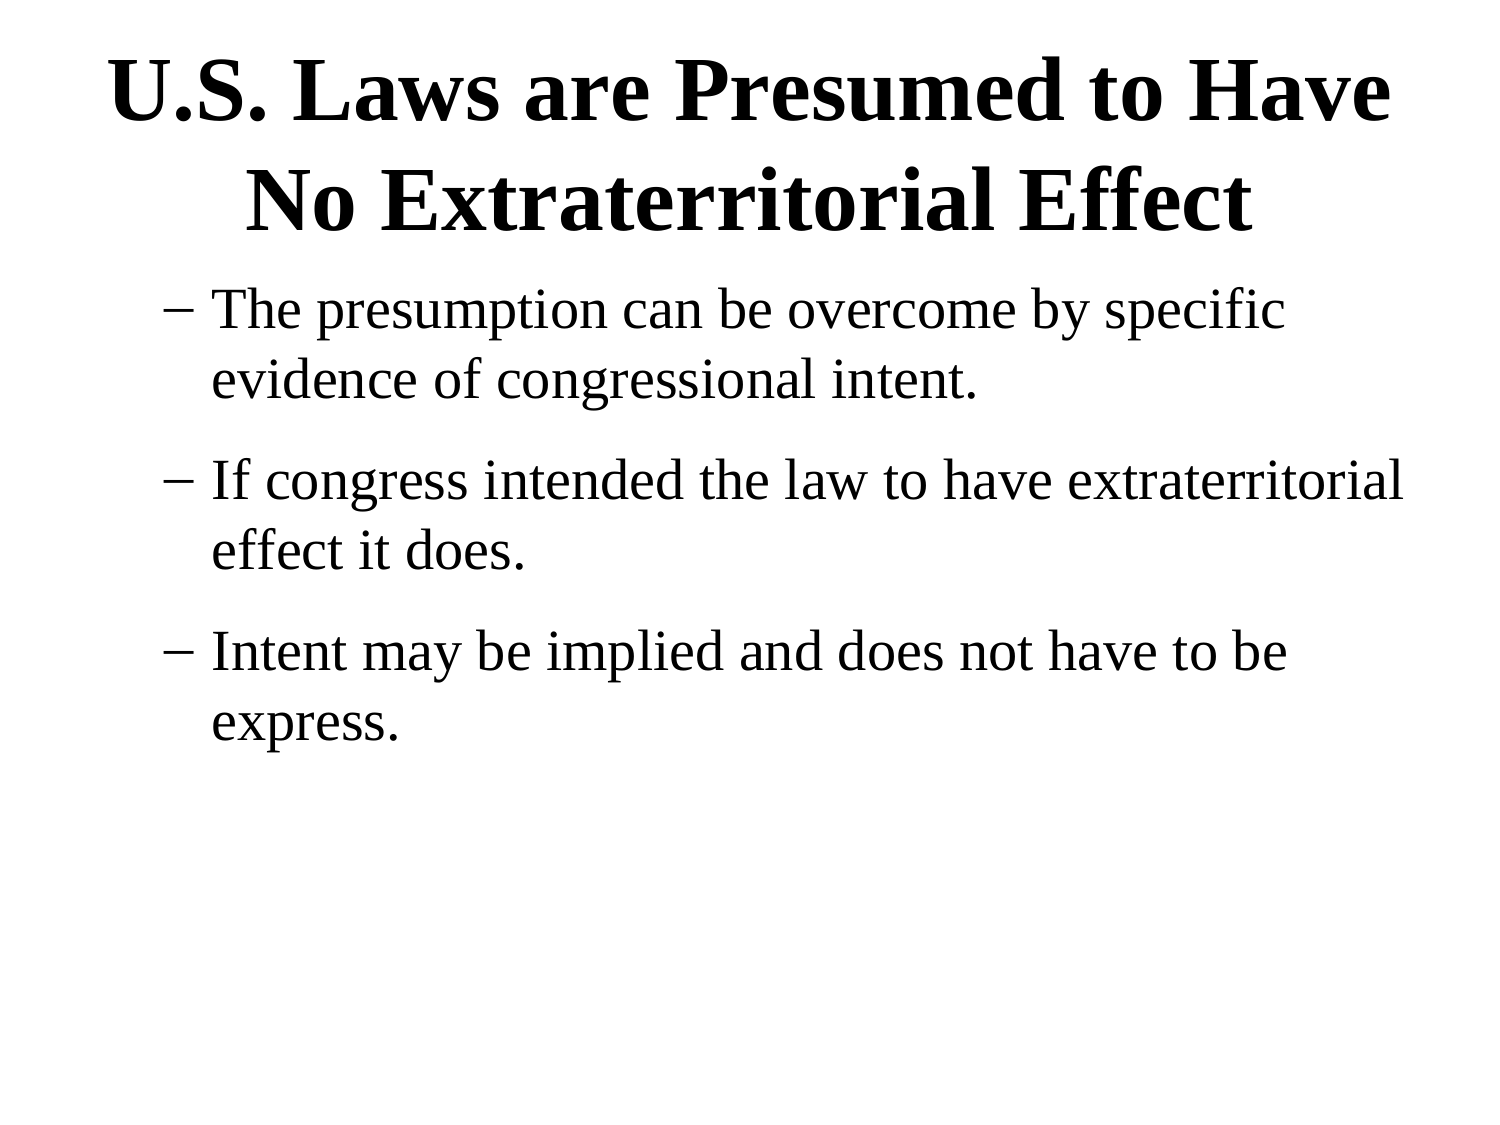

# U.S. Laws are Presumed to Have No Extraterritorial Effect
The presumption can be overcome by specific evidence of congressional intent.
If congress intended the law to have extraterritorial effect it does.
Intent may be implied and does not have to be express.